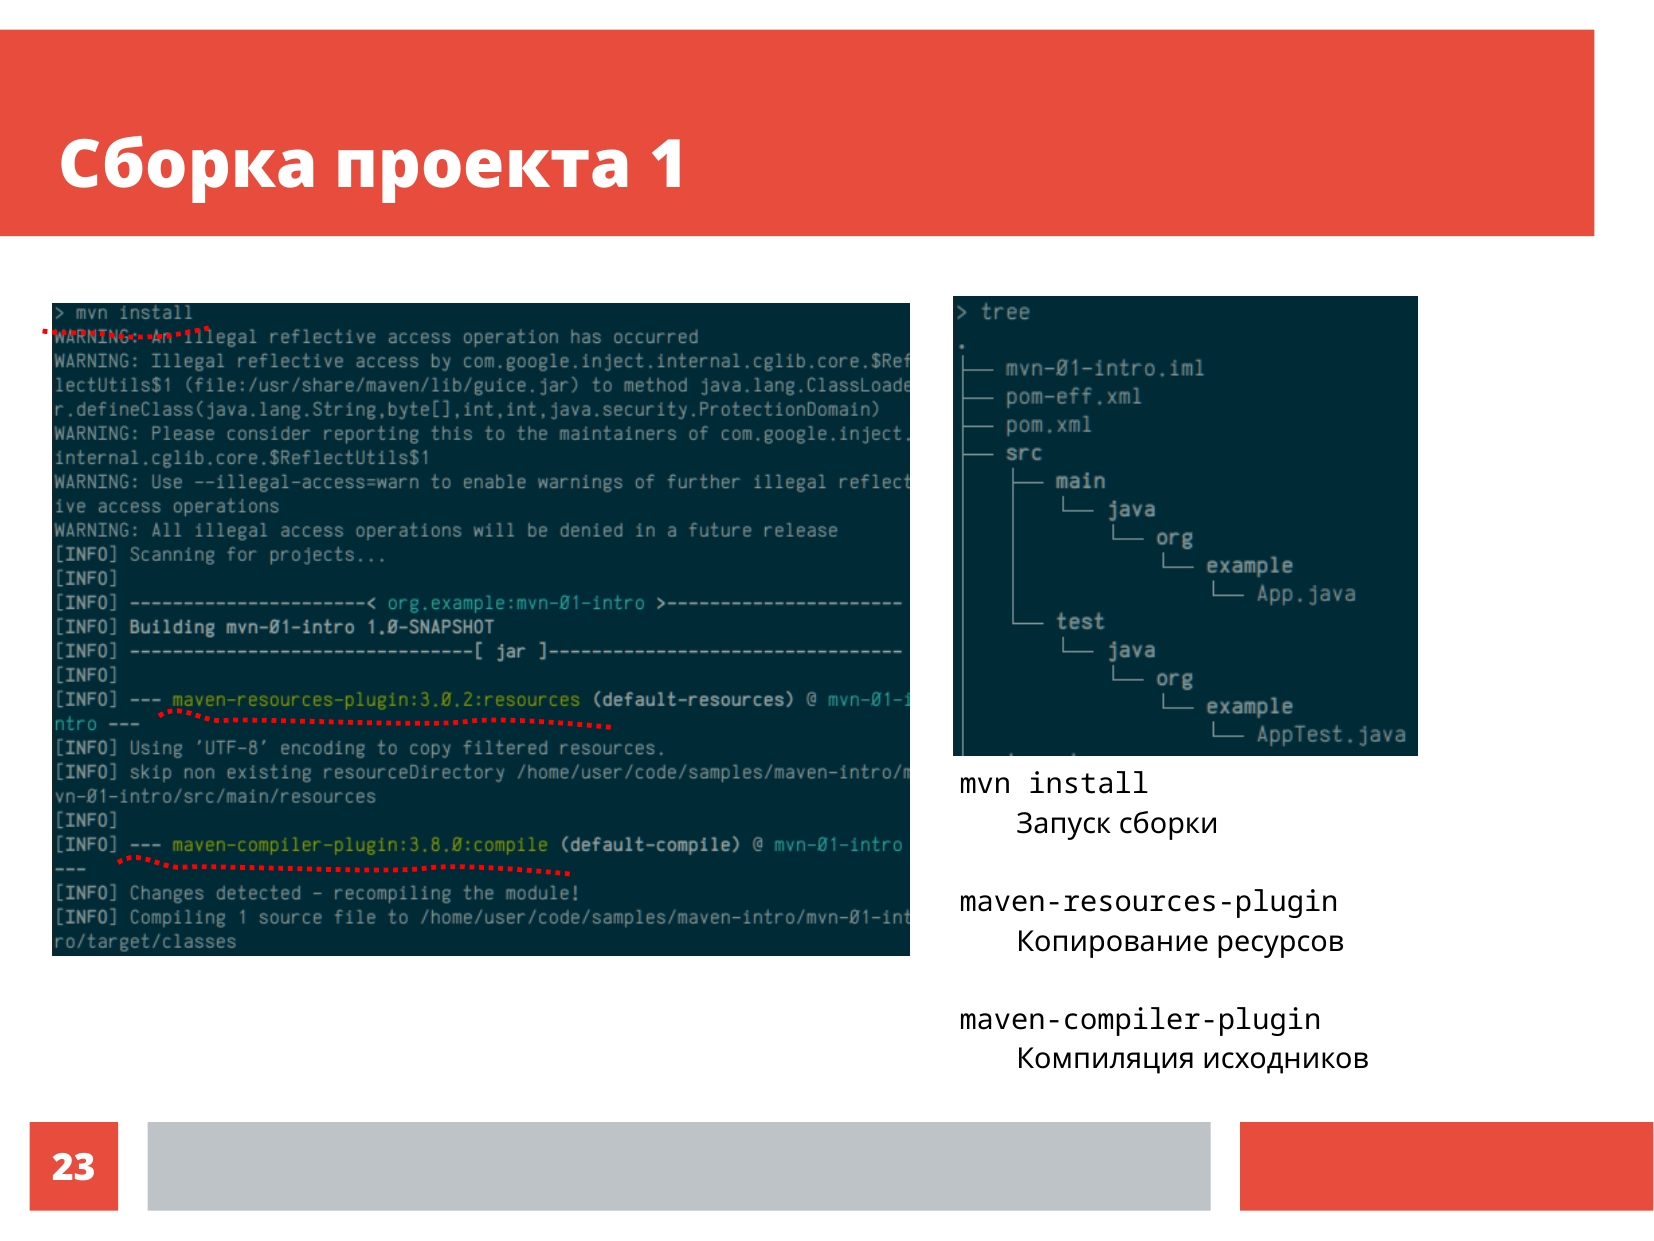

# Сборка проекта 1
mvn install
	Запуск сборки
maven-resources-plugin
	Копирование ресурсов
maven-compiler-plugin
	Компиляция исходников
23